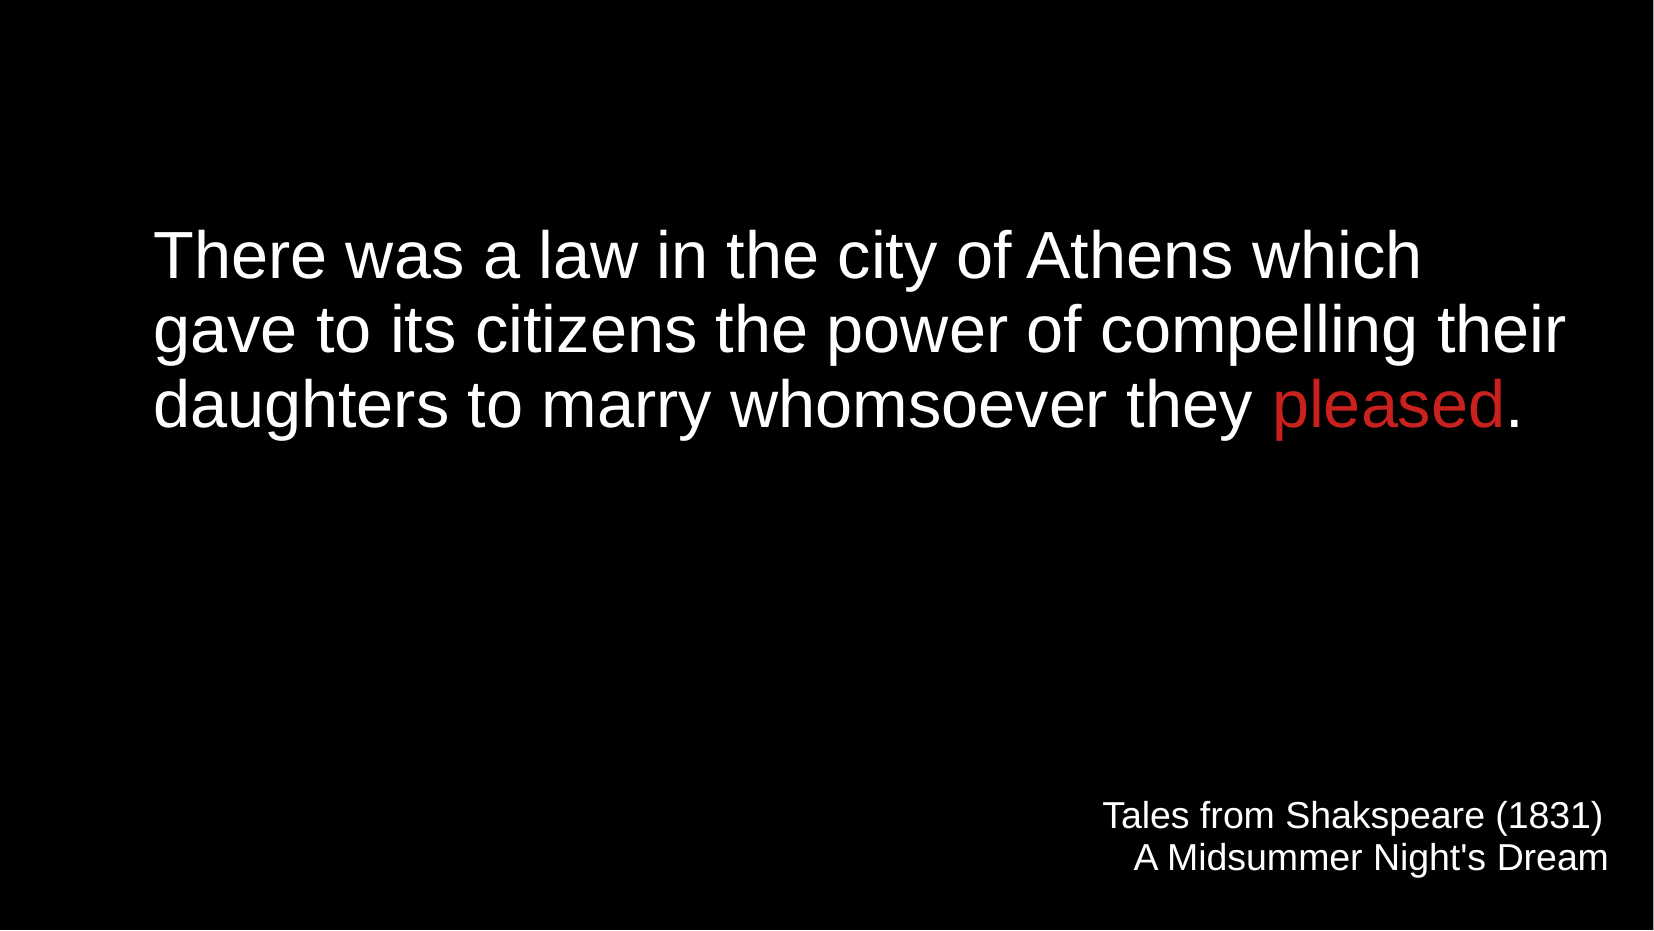

#
There was a law in the city of Athens which gave to its citizens the power of compelling their daughters to marry whomsoever they pleased.
Tales from Shakspeare (1831)
 A Midsummer Night's Dream